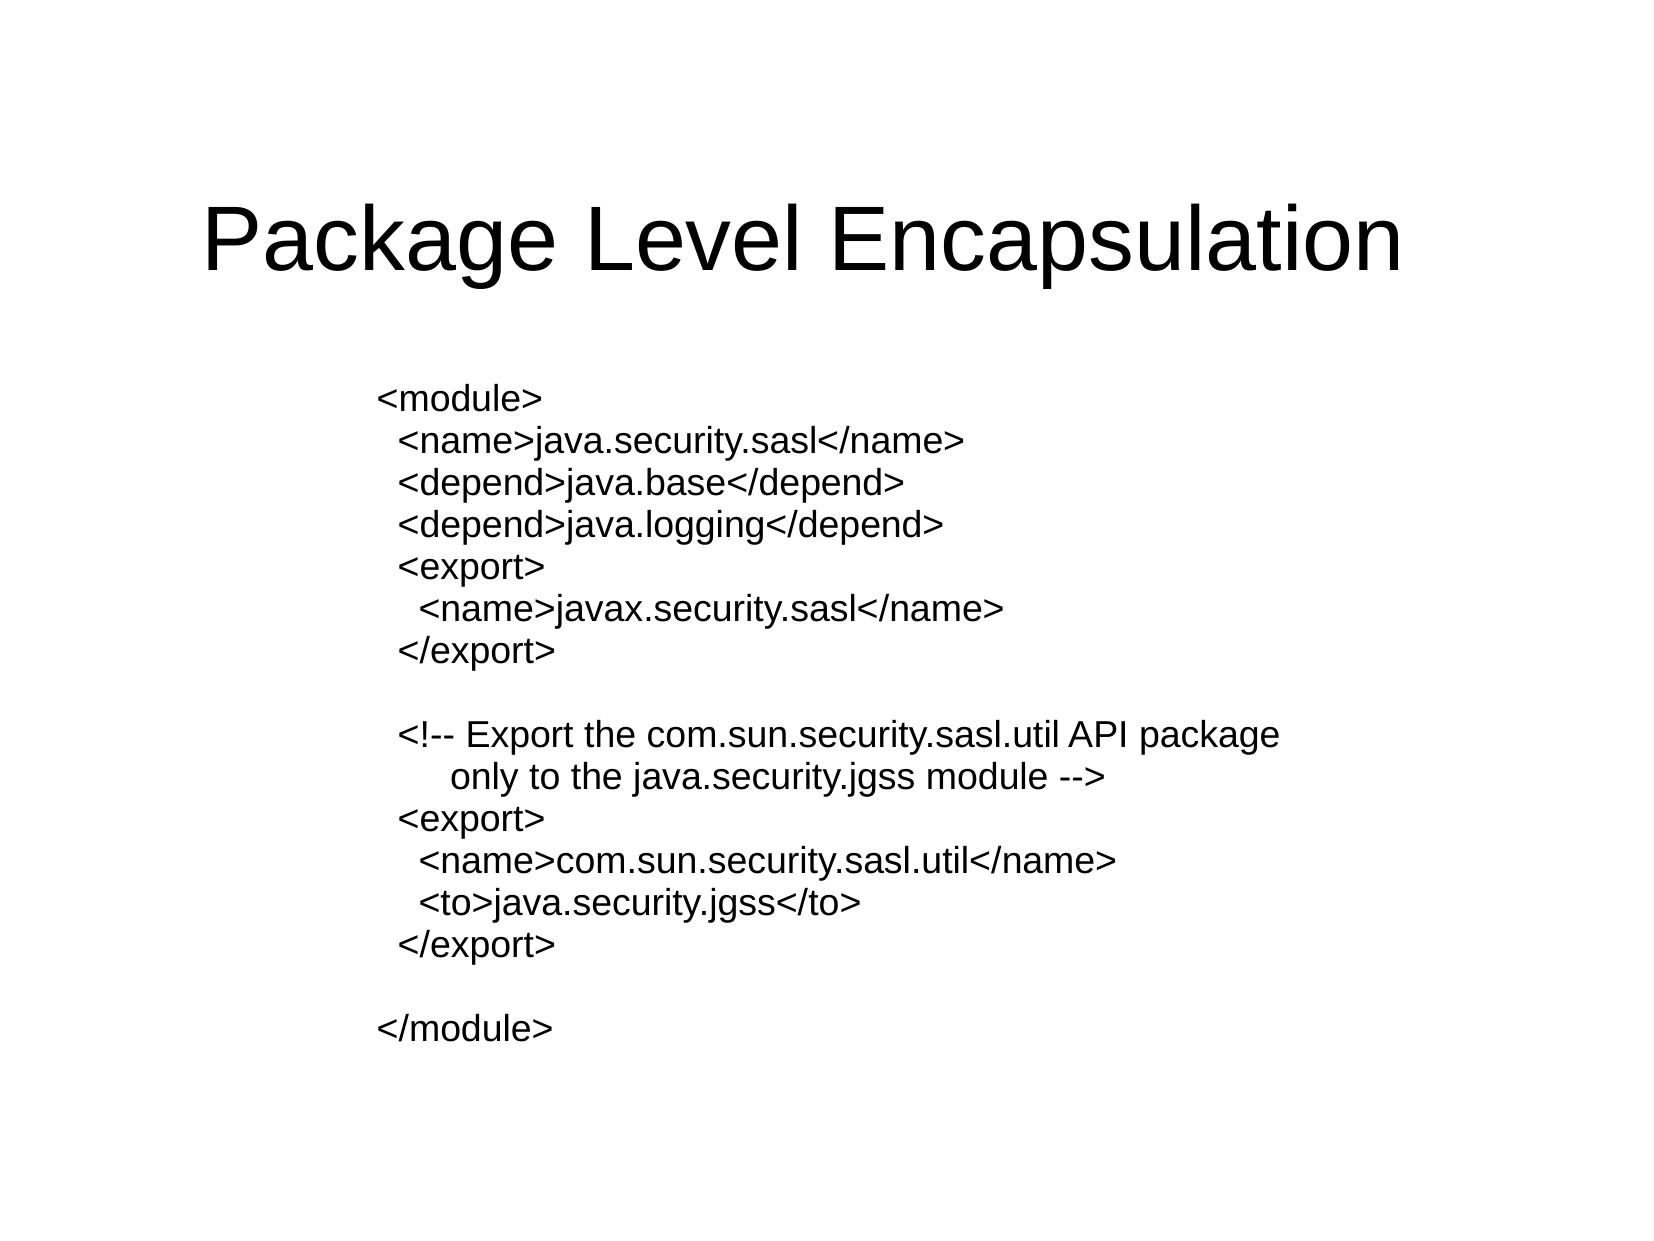

# Package Level Encapsulation
<module>
 <name>java.security.sasl</name>
 <depend>java.base</depend>
 <depend>java.logging</depend>
 <export>
 <name>javax.security.sasl</name>
 </export>
 <!-- Export the com.sun.security.sasl.util API package
 only to the java.security.jgss module -->
 <export>
 <name>com.sun.security.sasl.util</name>
 <to>java.security.jgss</to>
 </export>
</module>